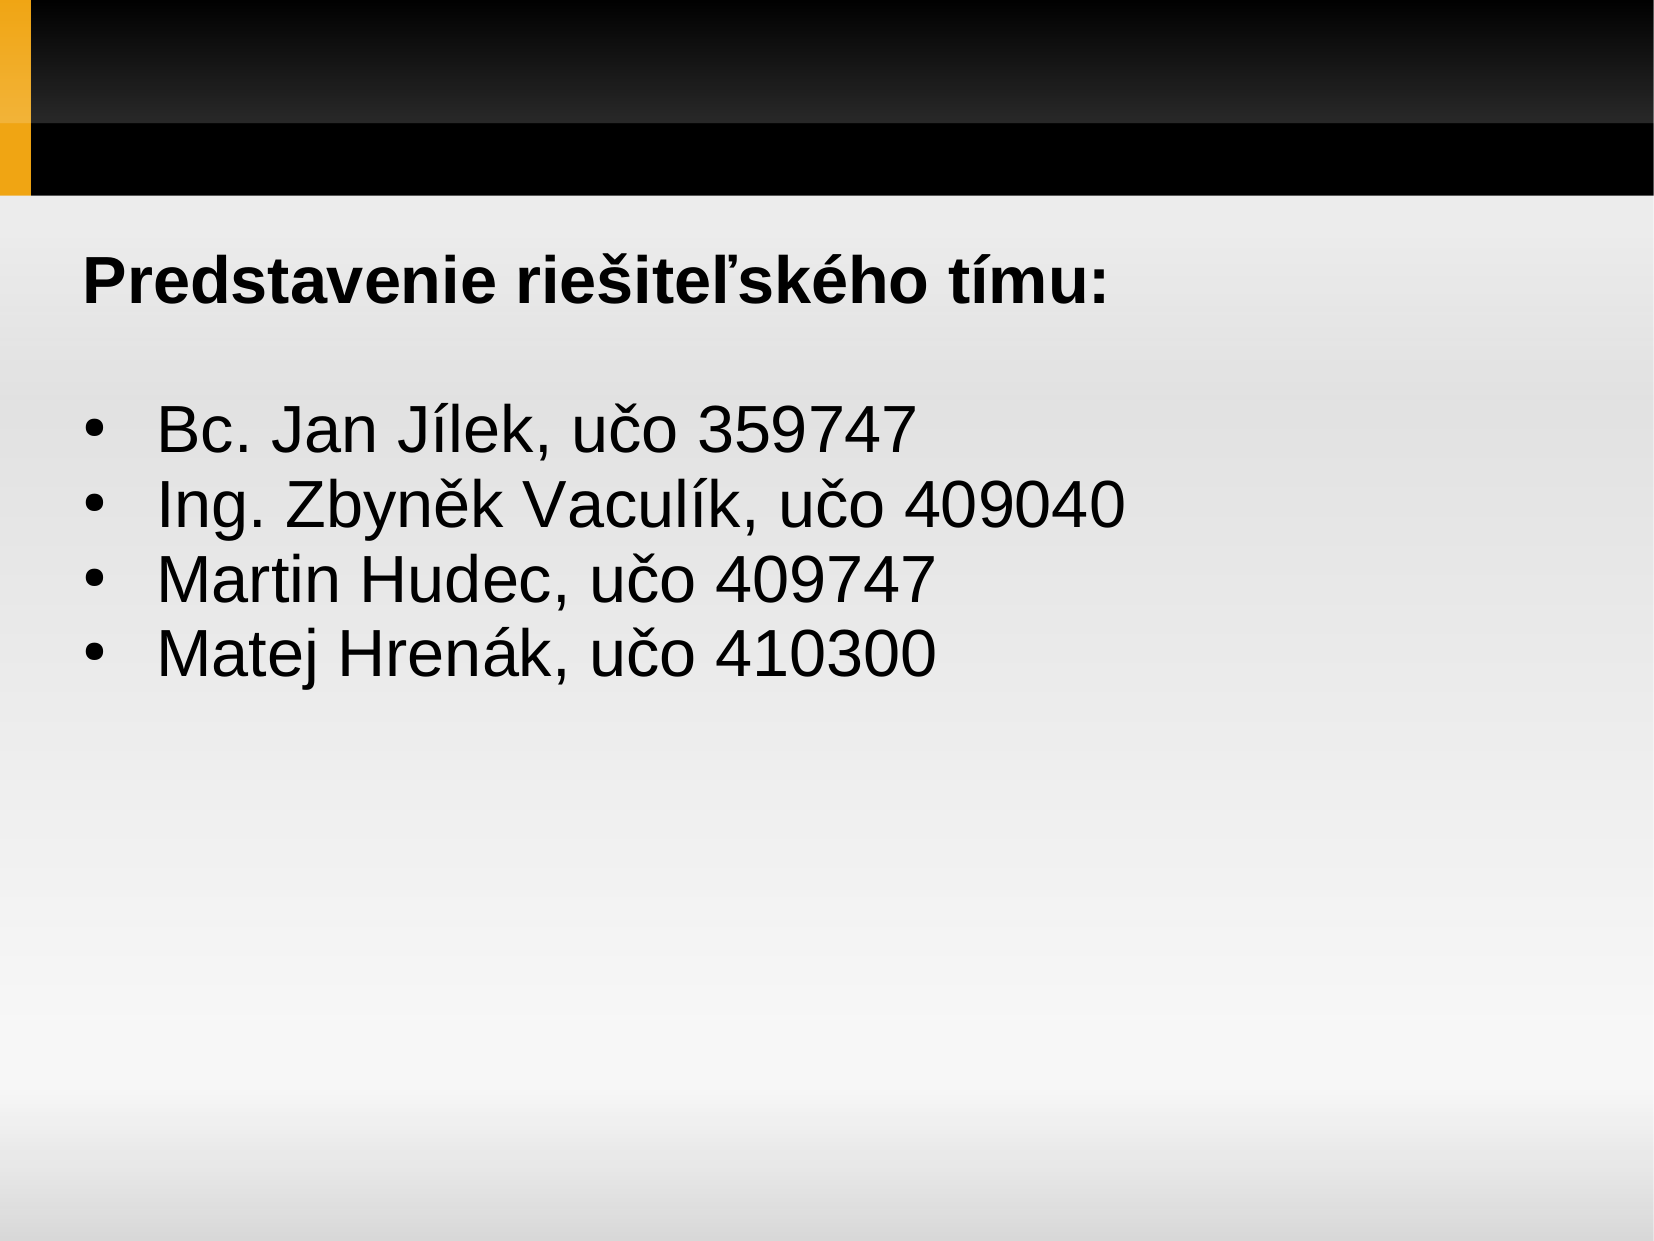

# Predstavenie riešiteľského tímu:
	Bc. Jan Jílek, učo 359747
	Ing. Zbyněk Vaculík, učo 409040
 	Martin Hudec, učo 409747
 	Matej Hrenák, učo 410300